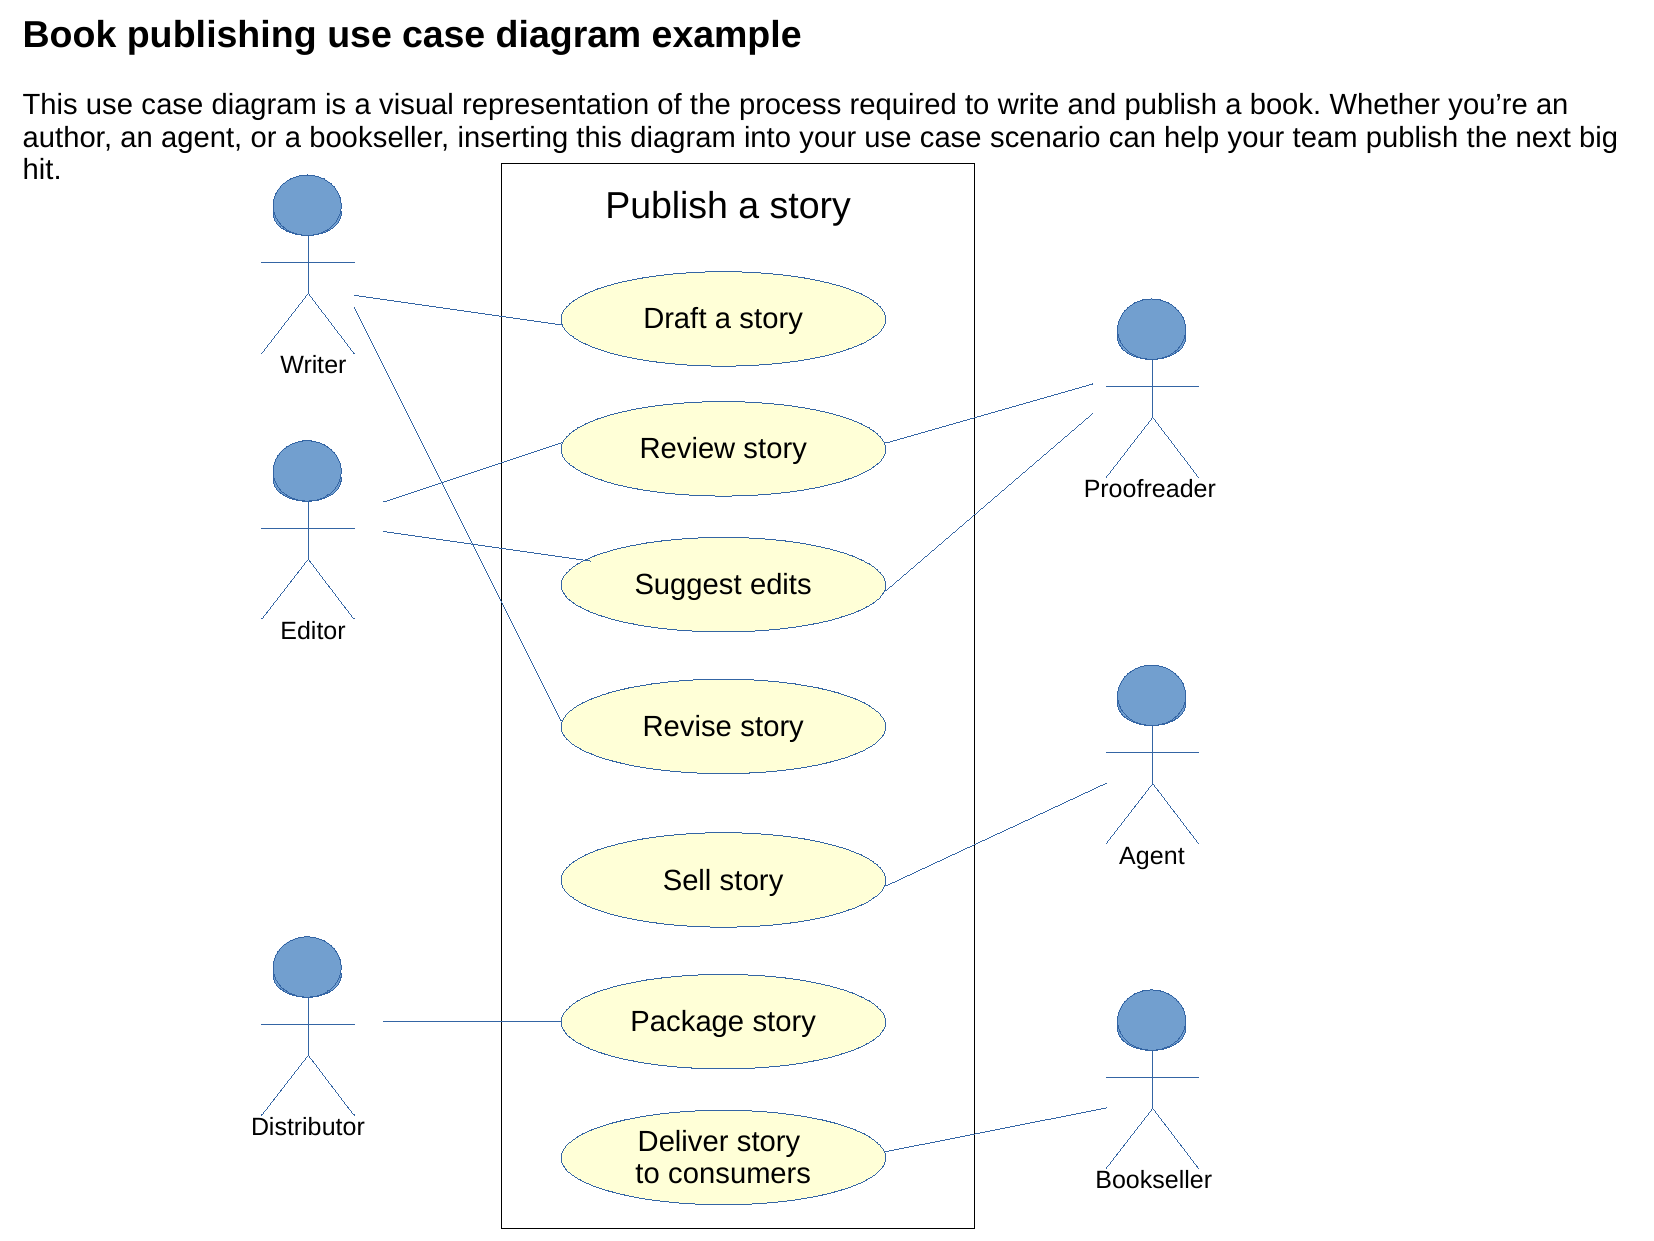

Book publishing use case diagram example
This use case diagram is a visual representation of the process required to write and publish a book. Whether you’re an author, an agent, or a bookseller, inserting this diagram into your use case scenario can help your team publish the next big hit.
Publish a story
Draft a story
Writer
Review story
Proofreader
Suggest edits
Editor
Revise story
Agent
Sell story
Package story
Distributor
Deliver story
to consumers
Bookseller